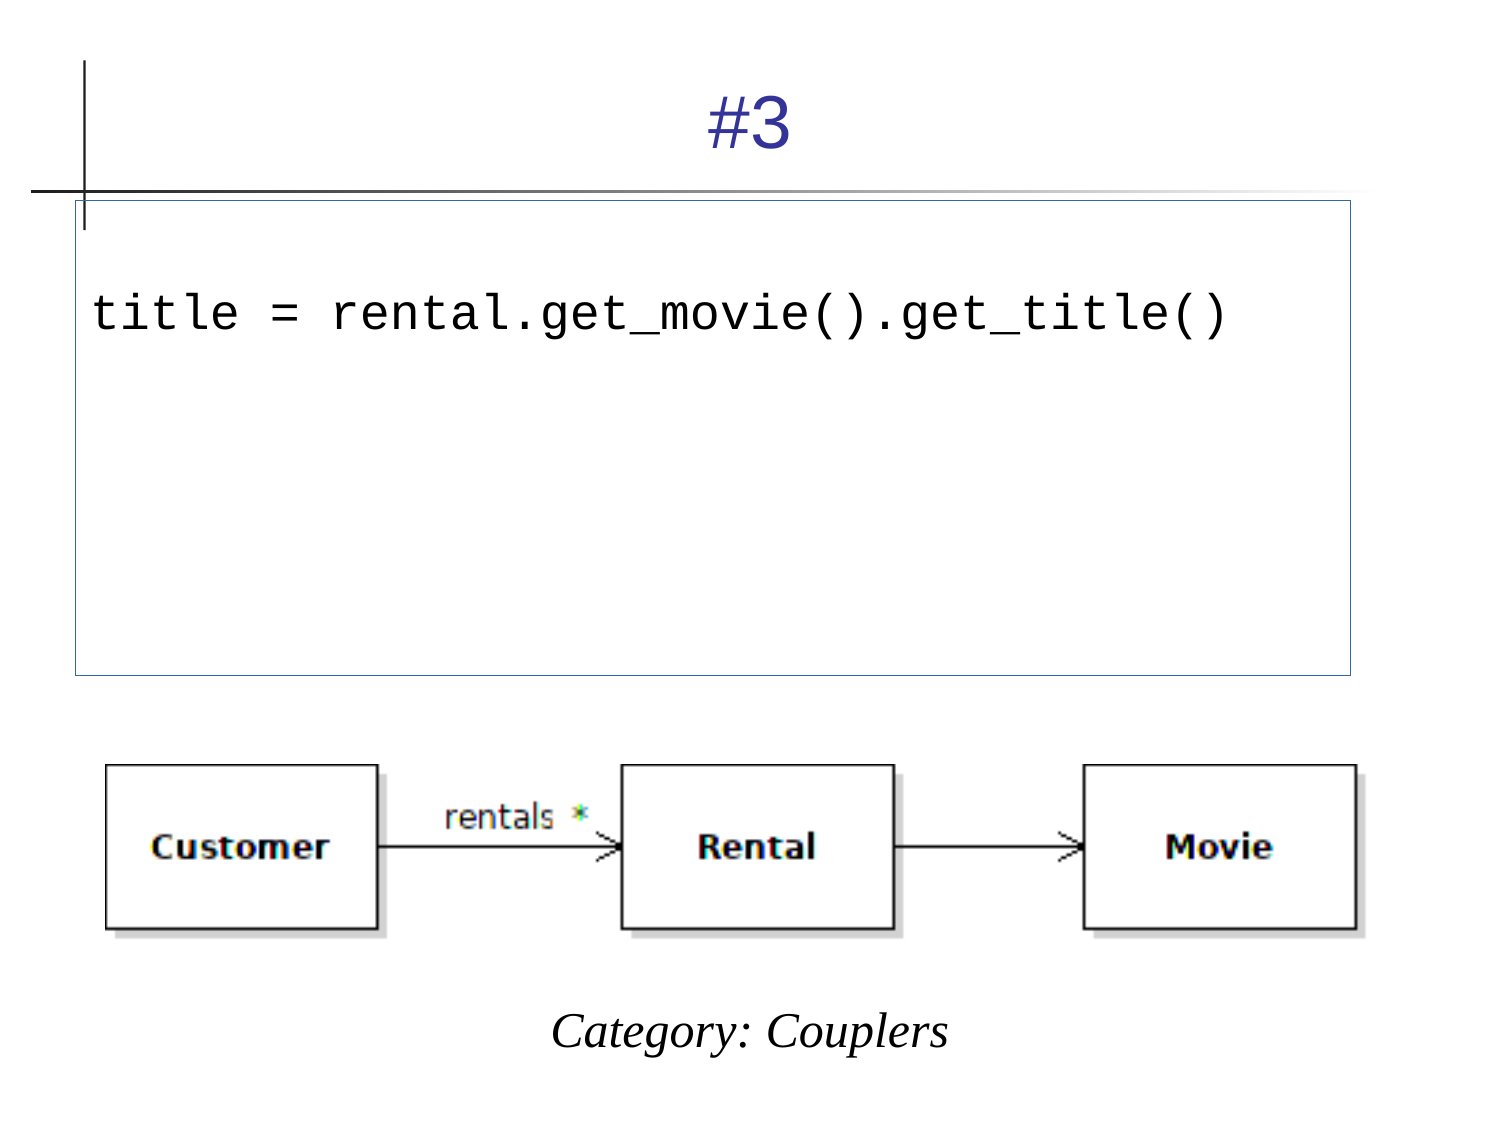

# #3
title = rental.get_movie().get_title()
Category: Couplers